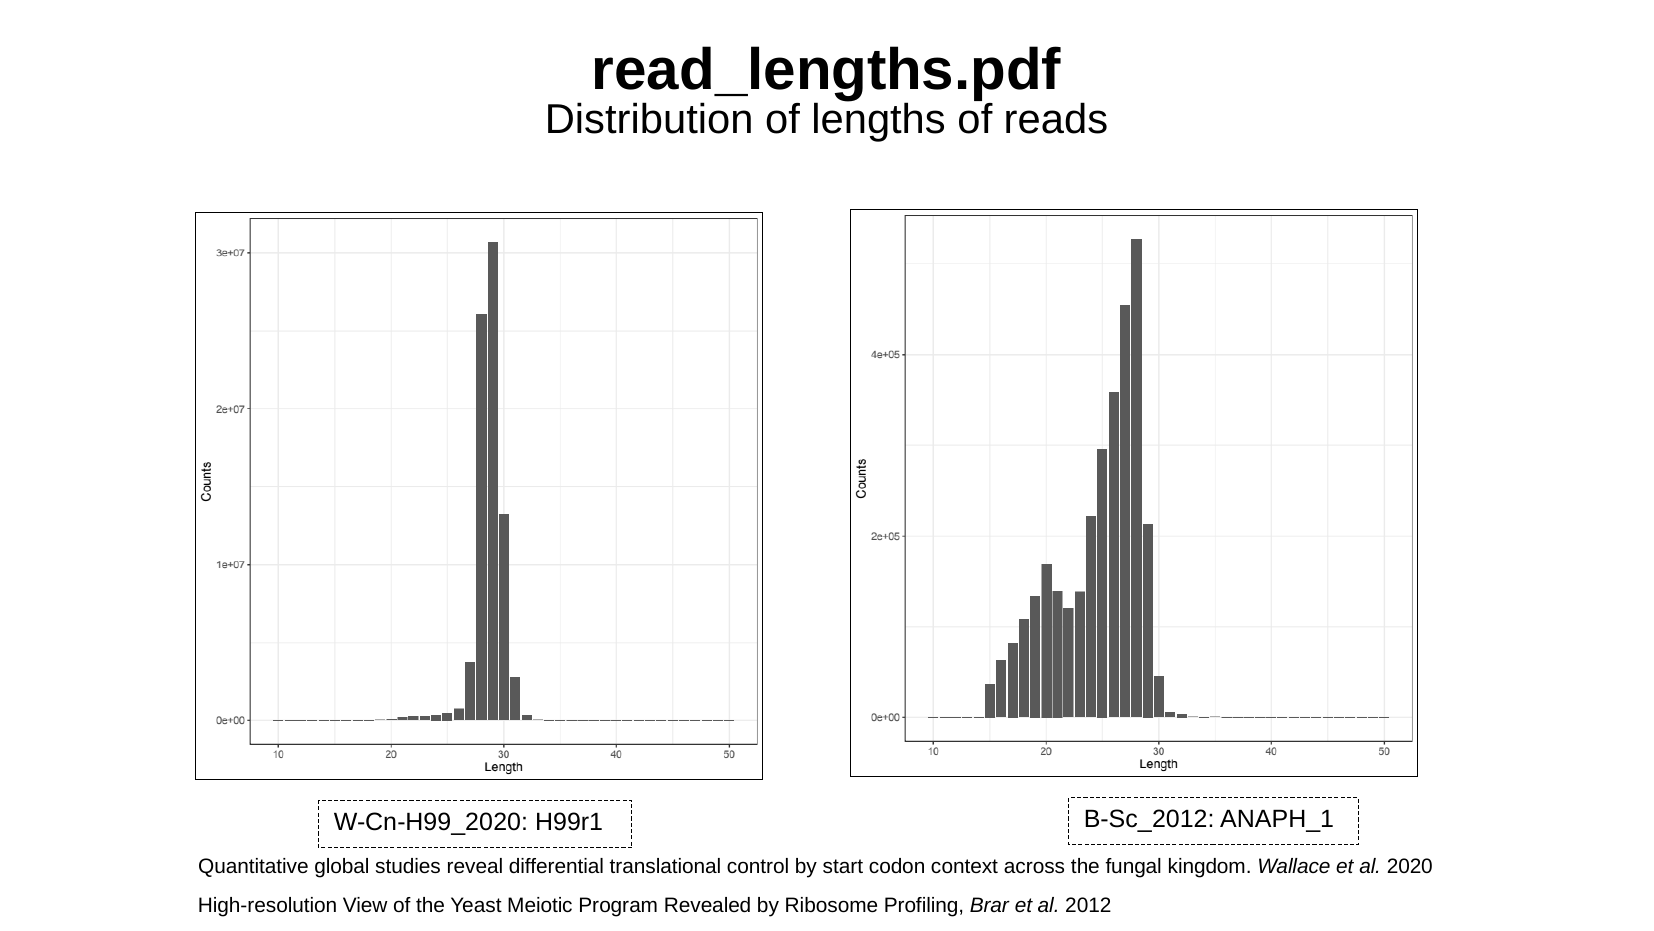

# read_lengths.pdf
Distribution of lengths of reads
B-Sc_2012: ANAPH_1
W-Cn-H99_2020: H99r1
12
Quantitative global studies reveal differential translational control by start codon context across the fungal kingdom. Wallace et al. 2020
High-resolution View of the Yeast Meiotic Program Revealed by Ribosome Profiling, Brar et al. 2012